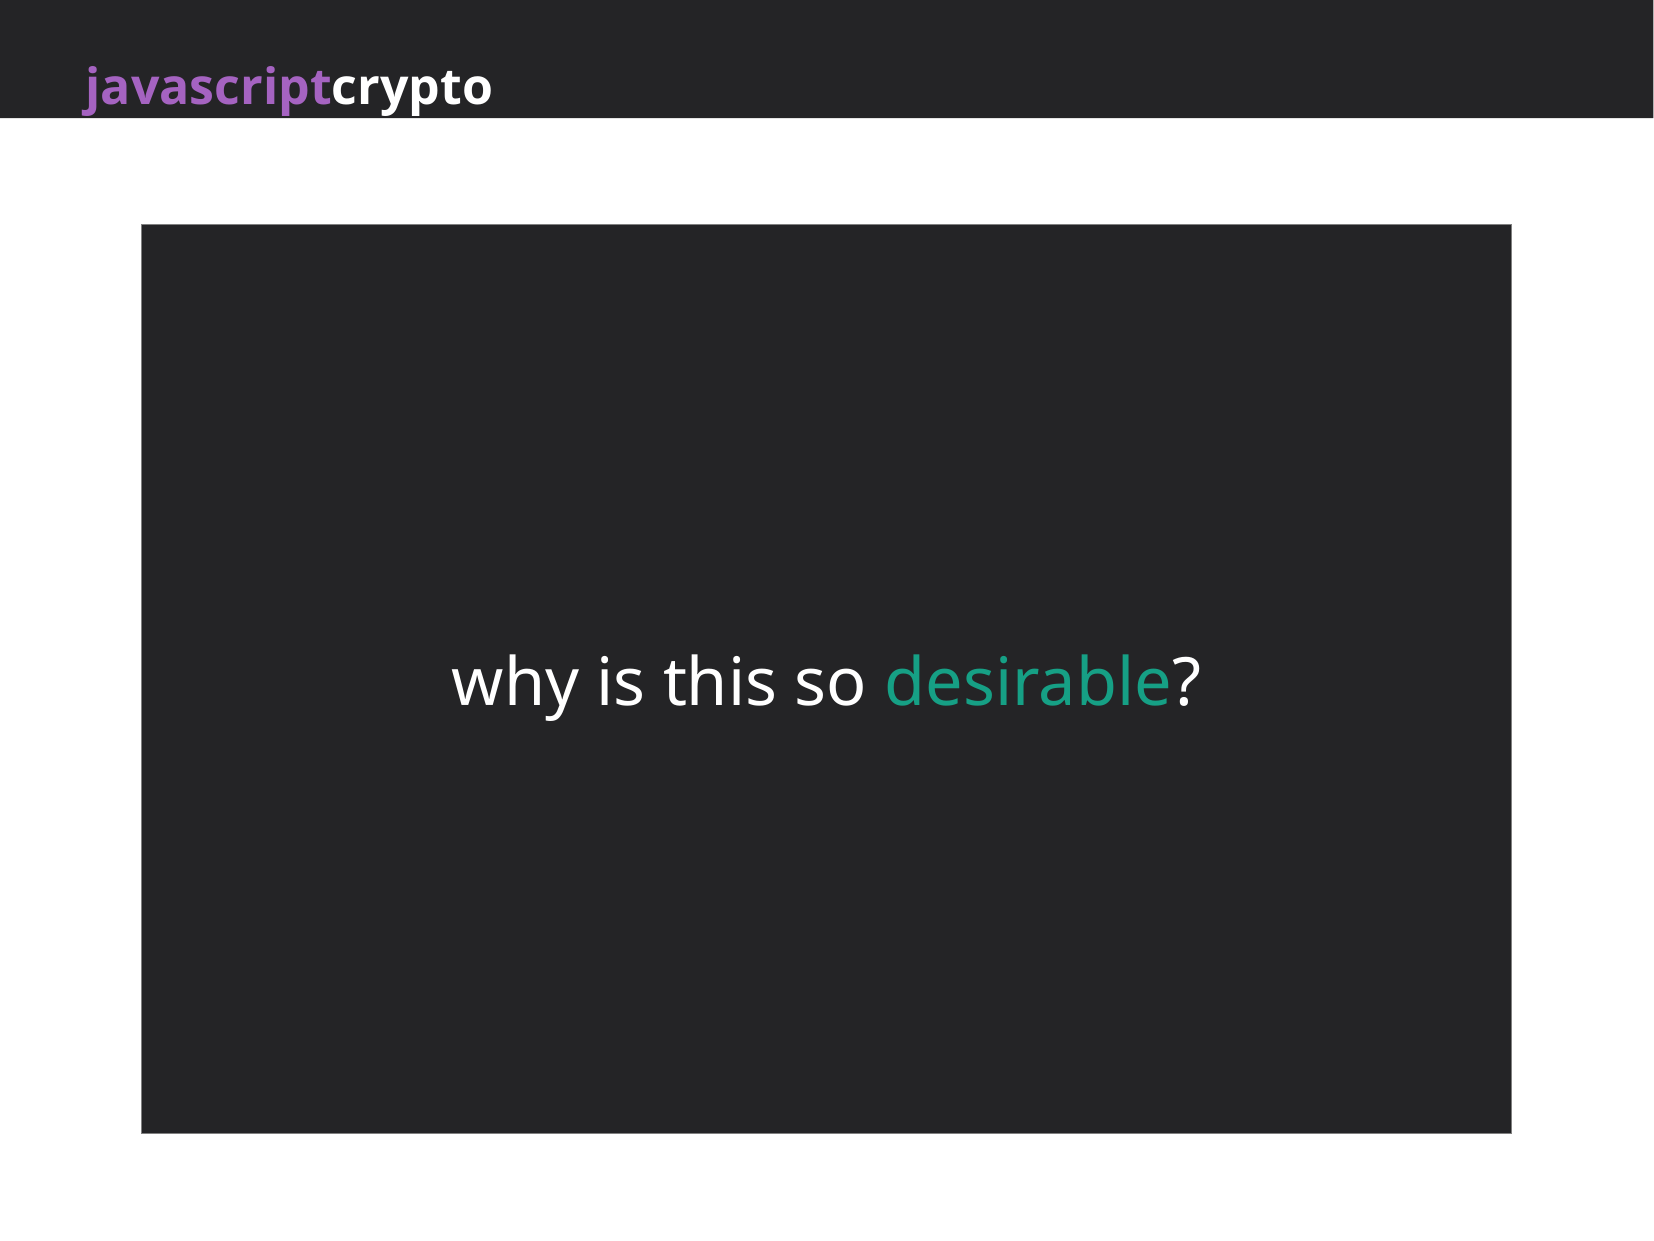

javascriptcrypto
why is this so desirable?
encrypt shit